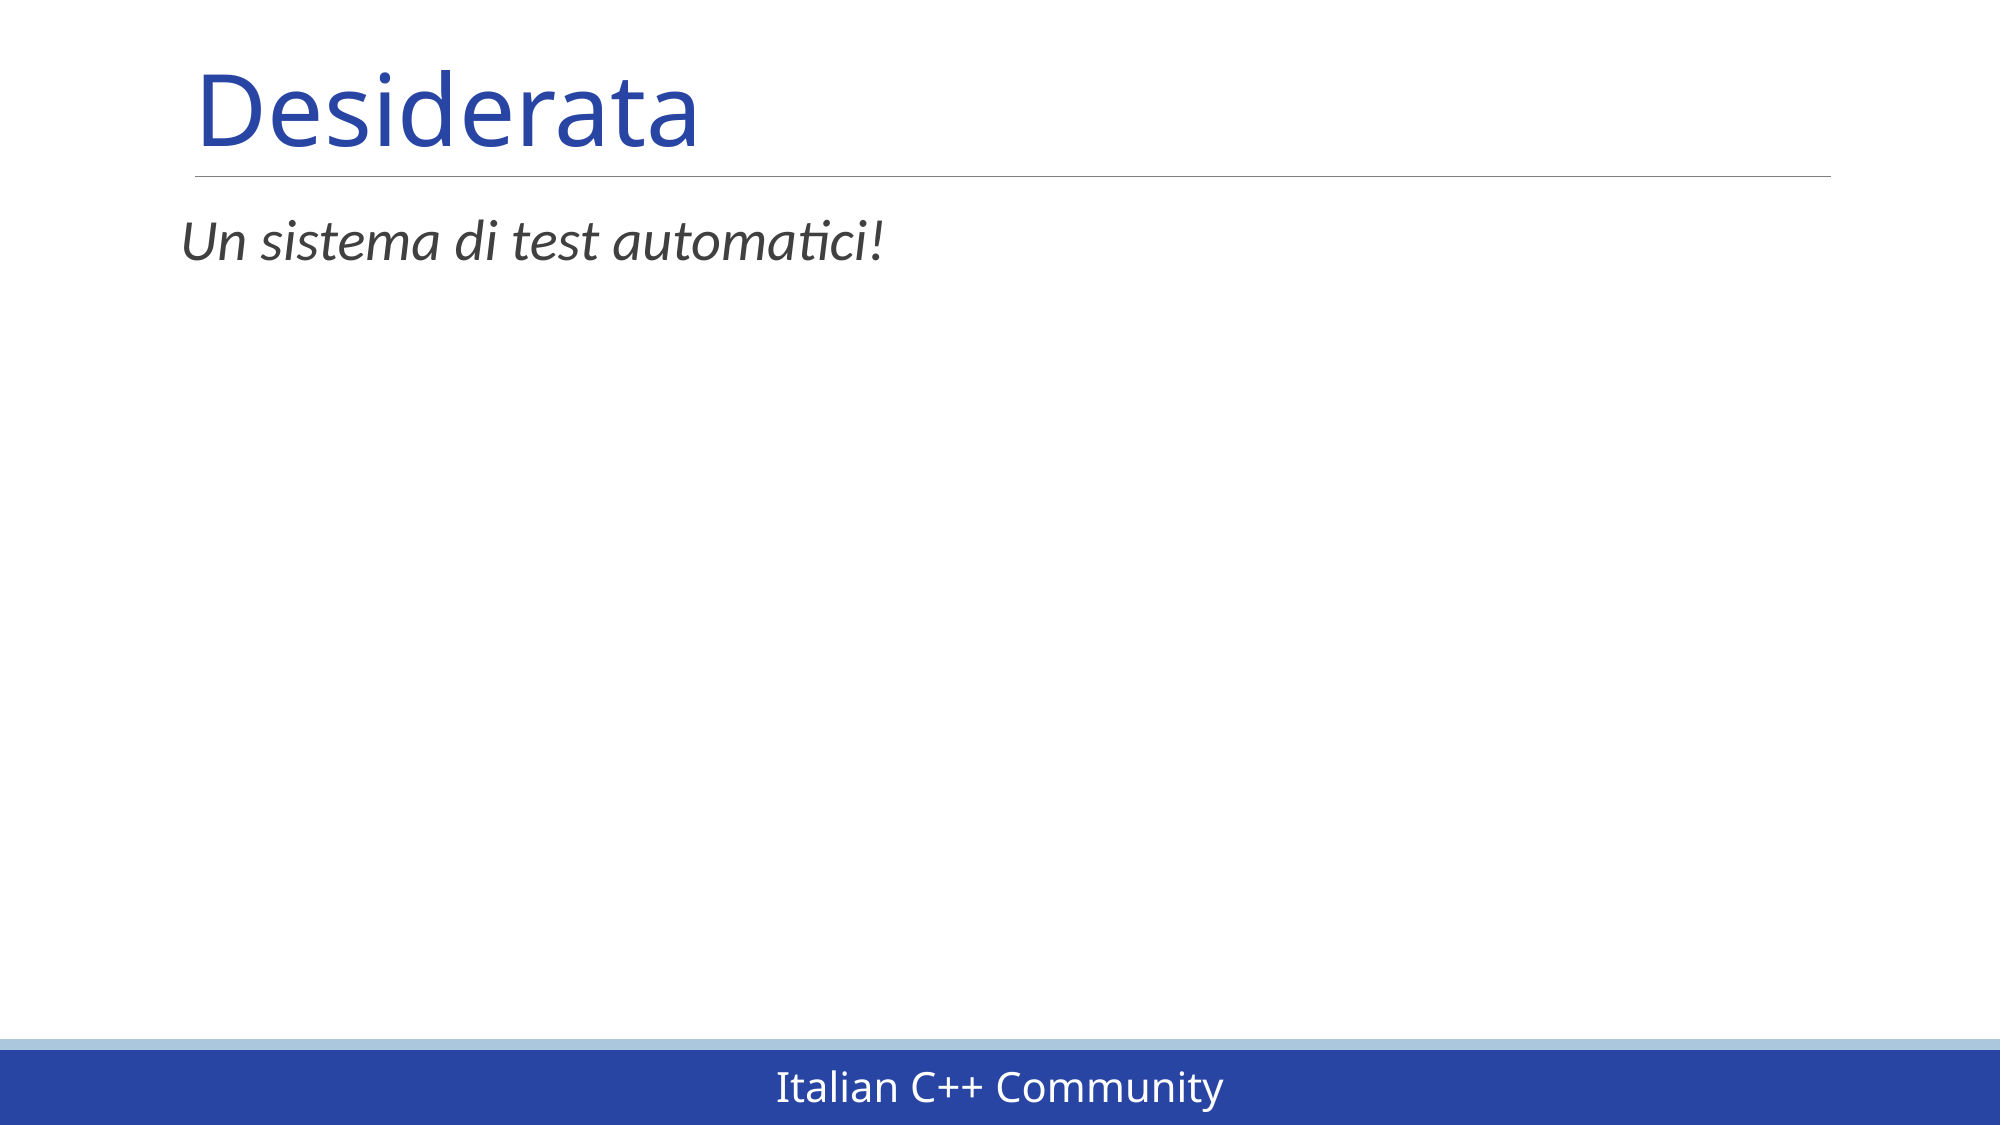

# Desiderata
Un sistema di test automatici!